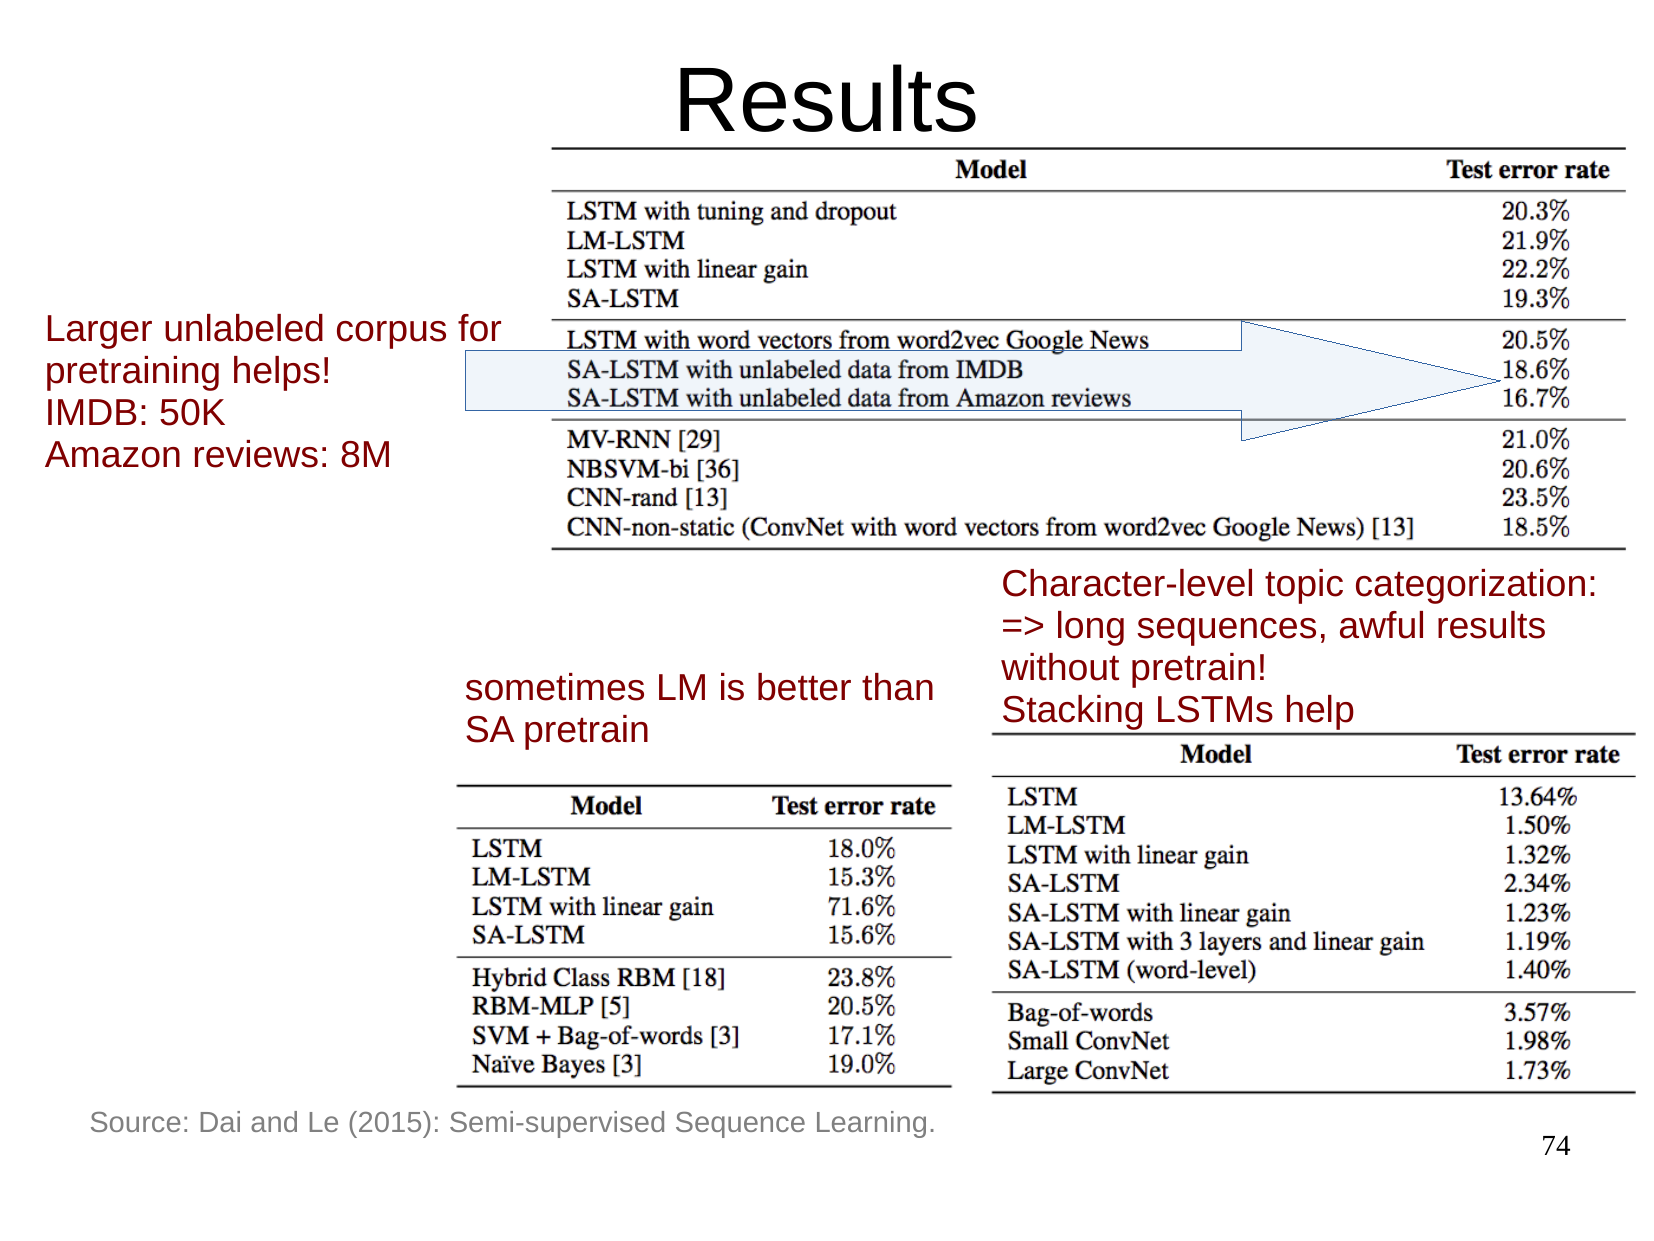

# Results
Larger unlabeled corpus for pretraining helps!
IMDB: 50K
Amazon reviews: 8M
Character-level topic categorization:
=> long sequences, awful results without pretrain!
Stacking LSTMs help
sometimes LM is better than SA pretrain
Source: Dai and Le (2015): Semi-supervised Sequence Learning.
74